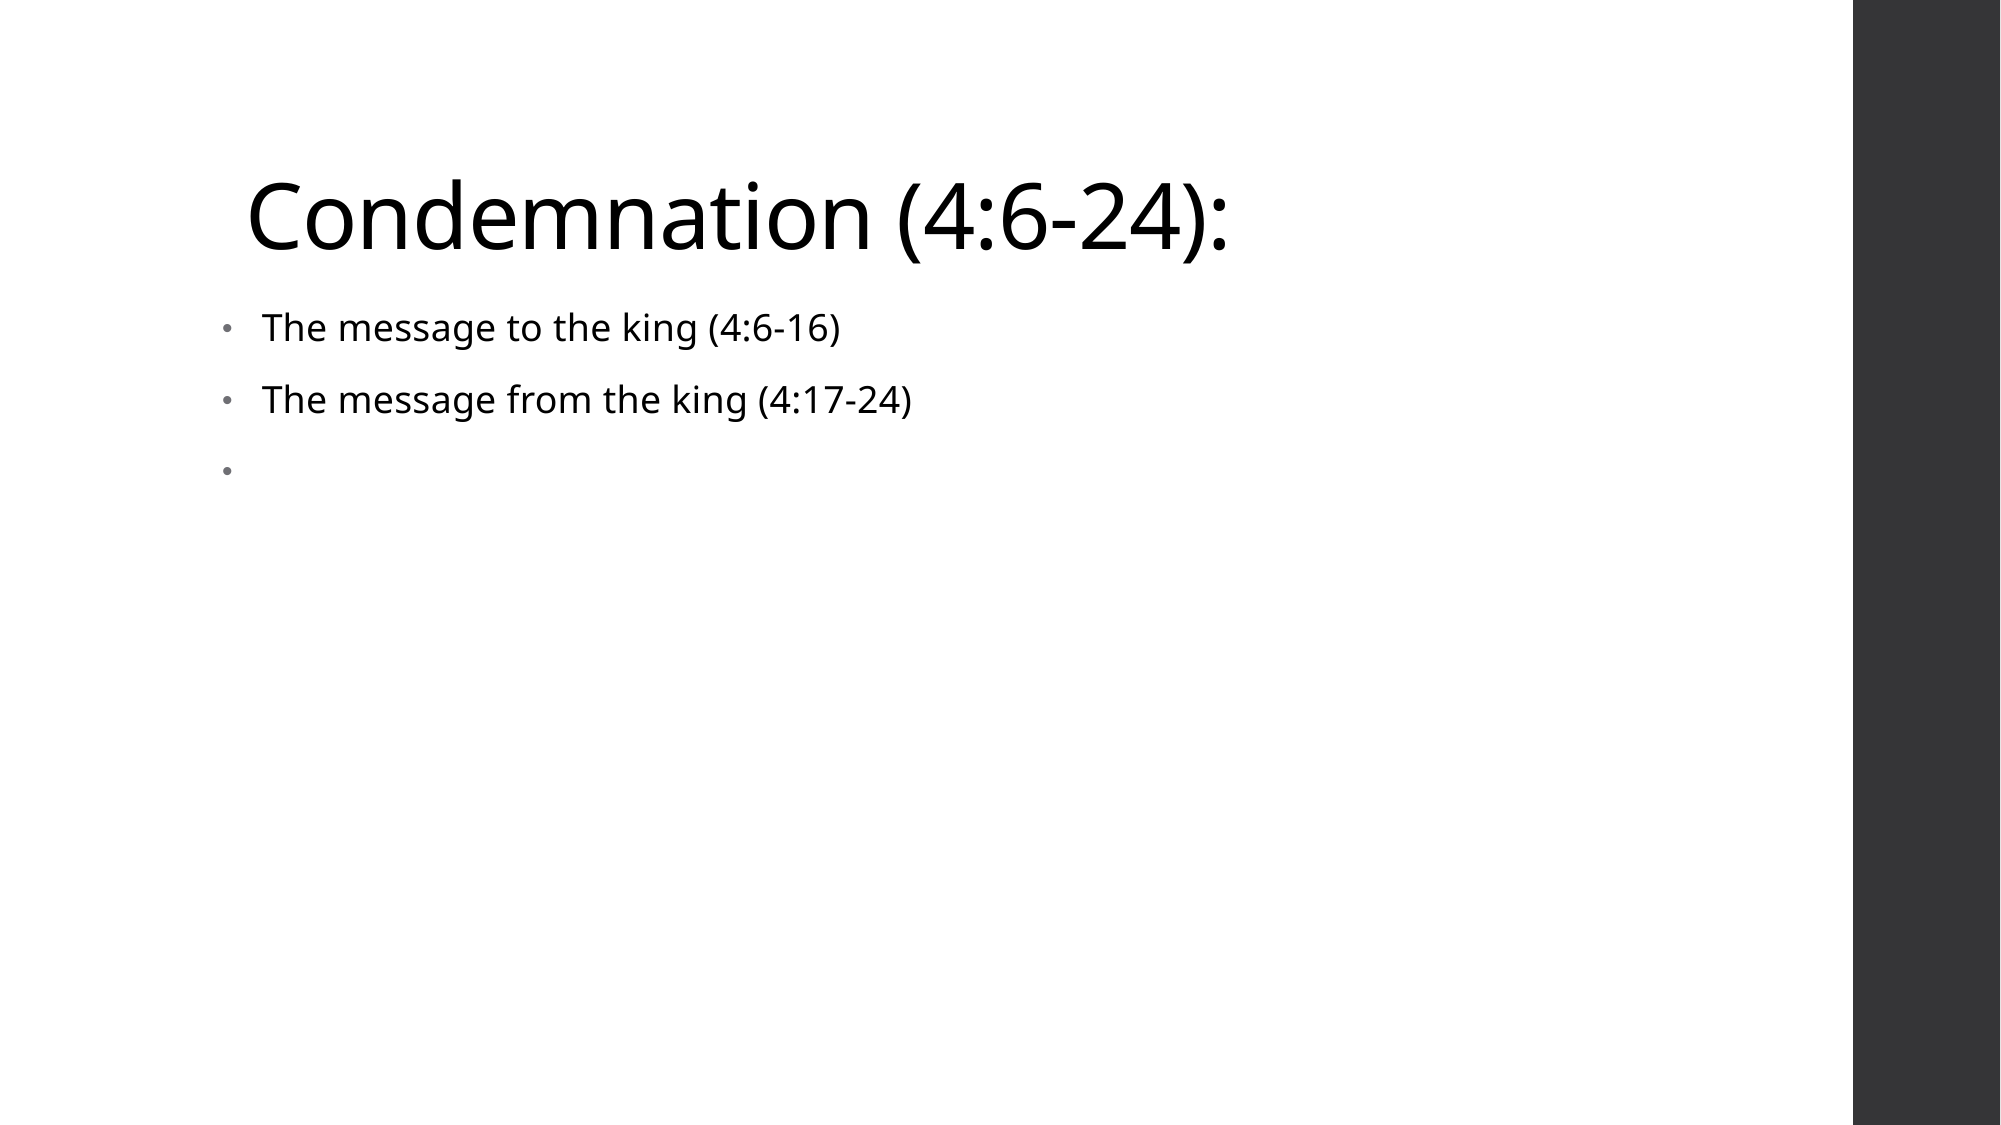

# Condemnation (4:6-24):
 The message to the king (4:6-16)
 The message from the king (4:17-24)